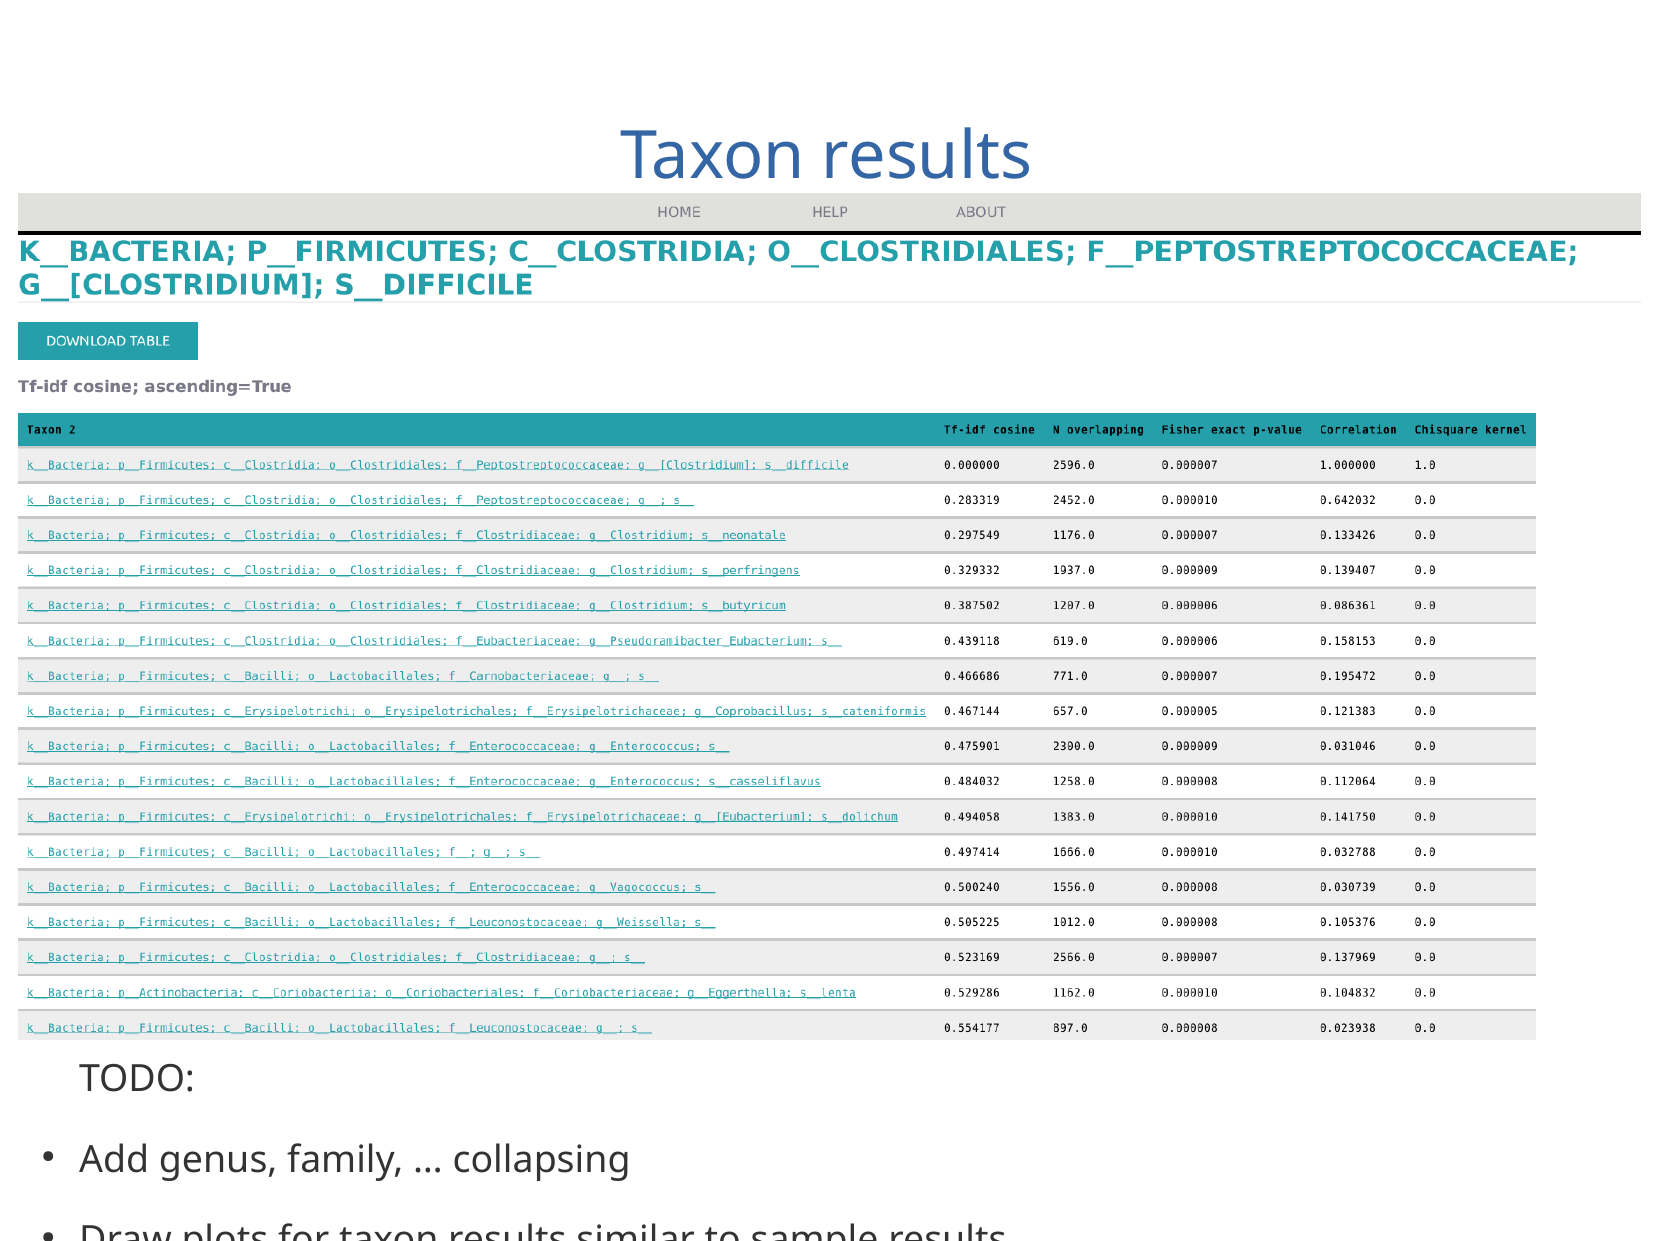

# Taxon results
TODO:
Add genus, family, … collapsing
Draw plots for taxon results similar to sample results